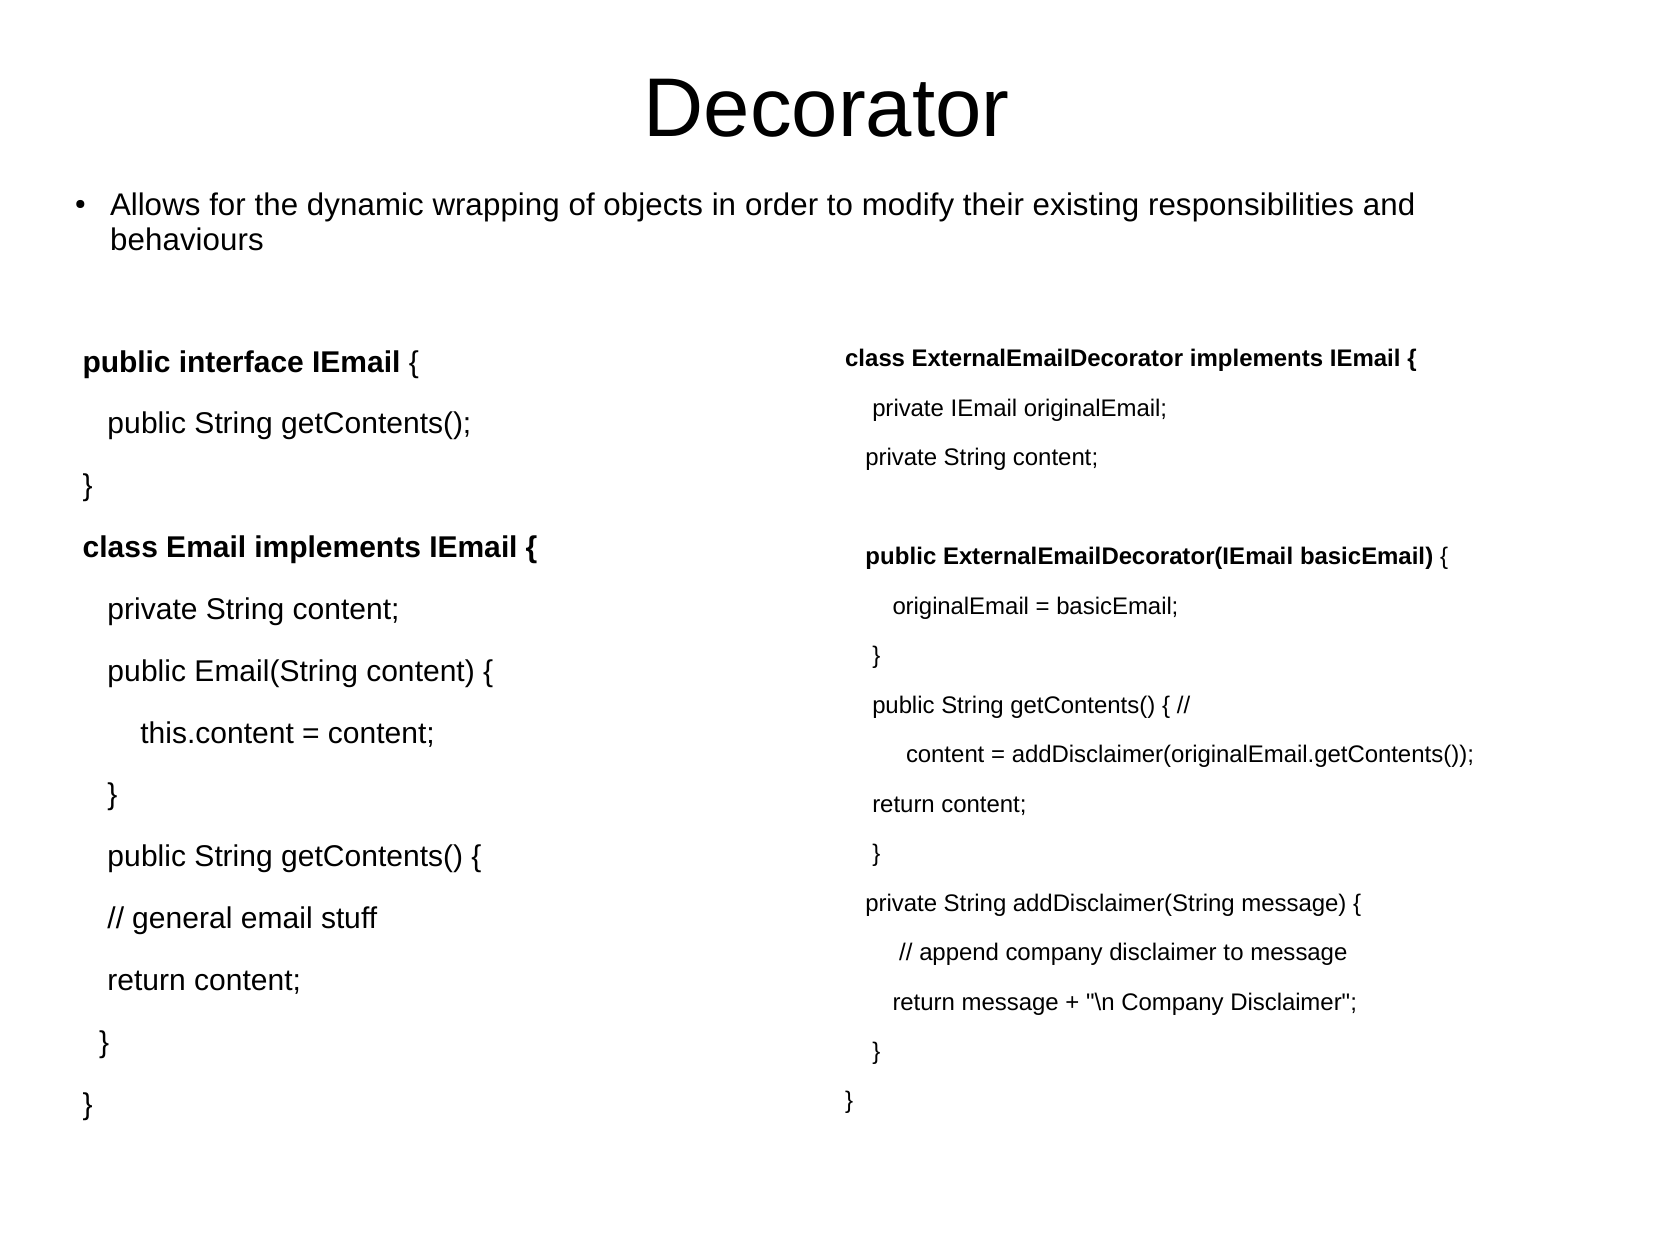

# Decorator
Allows for the dynamic wrapping of objects in order to modify their existing responsibilities and behaviours
public interface IEmail {
 public String getContents();
}
class Email implements IEmail {
 private String content;
 public Email(String content) {
 this.content = content;
 }
 public String getContents() {
 // general email stuff
 return content;
 }
}
class ExternalEmailDecorator implements IEmail {
 private IEmail originalEmail;
 private String content;
 public ExternalEmailDecorator(IEmail basicEmail) {
 originalEmail = basicEmail;
 }
 public String getContents() { //
 content = addDisclaimer(originalEmail.getContents());
 return content;
 }
 private String addDisclaimer(String message) {
 // append company disclaimer to message
 return message + "\n Company Disclaimer";
 }
}